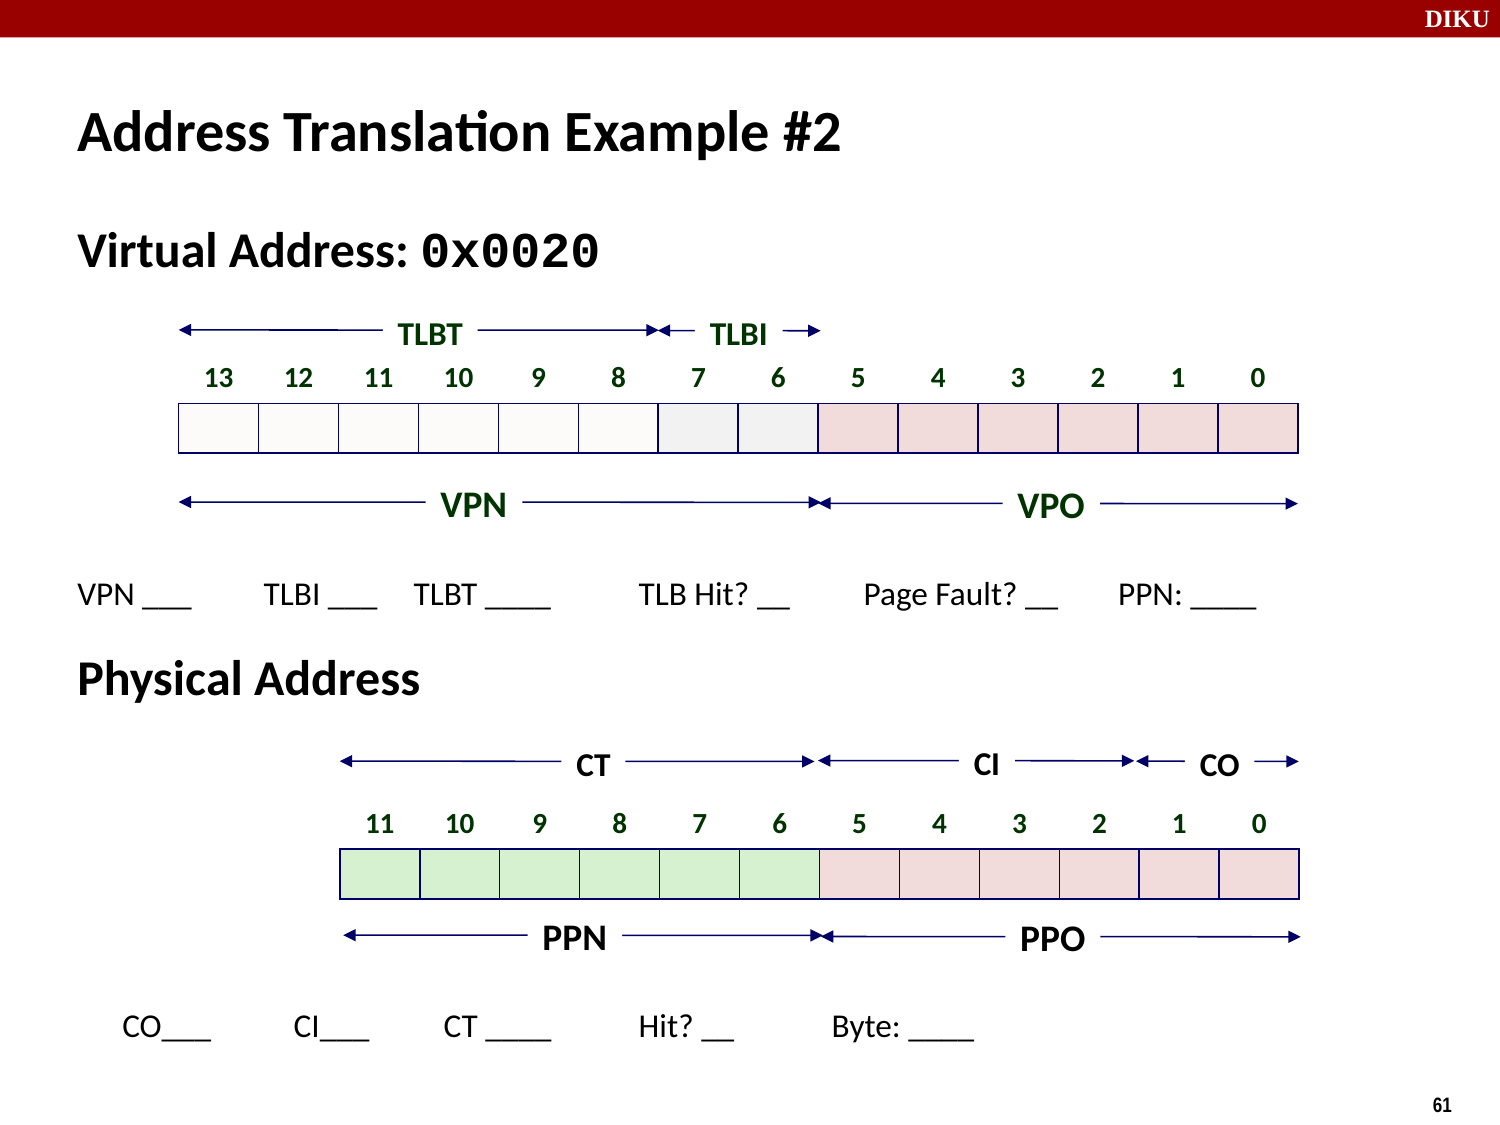

Address Translation Example #2
Virtual Address: 0x0020
VPN ___	TLBI ___	TLBT ____	 TLB Hit? __	Page Fault? __ PPN: ____
Physical Address
 CO___	 CI___	 CT ____	 Hit? __ Byte: ____
TLBT
TLBI
13
12
11
10
9
8
7
6
5
4
3
2
1
0
VPN
VPO
CI
CT
CO
11
10
9
8
7
6
5
4
3
2
1
0
PPN
PPO